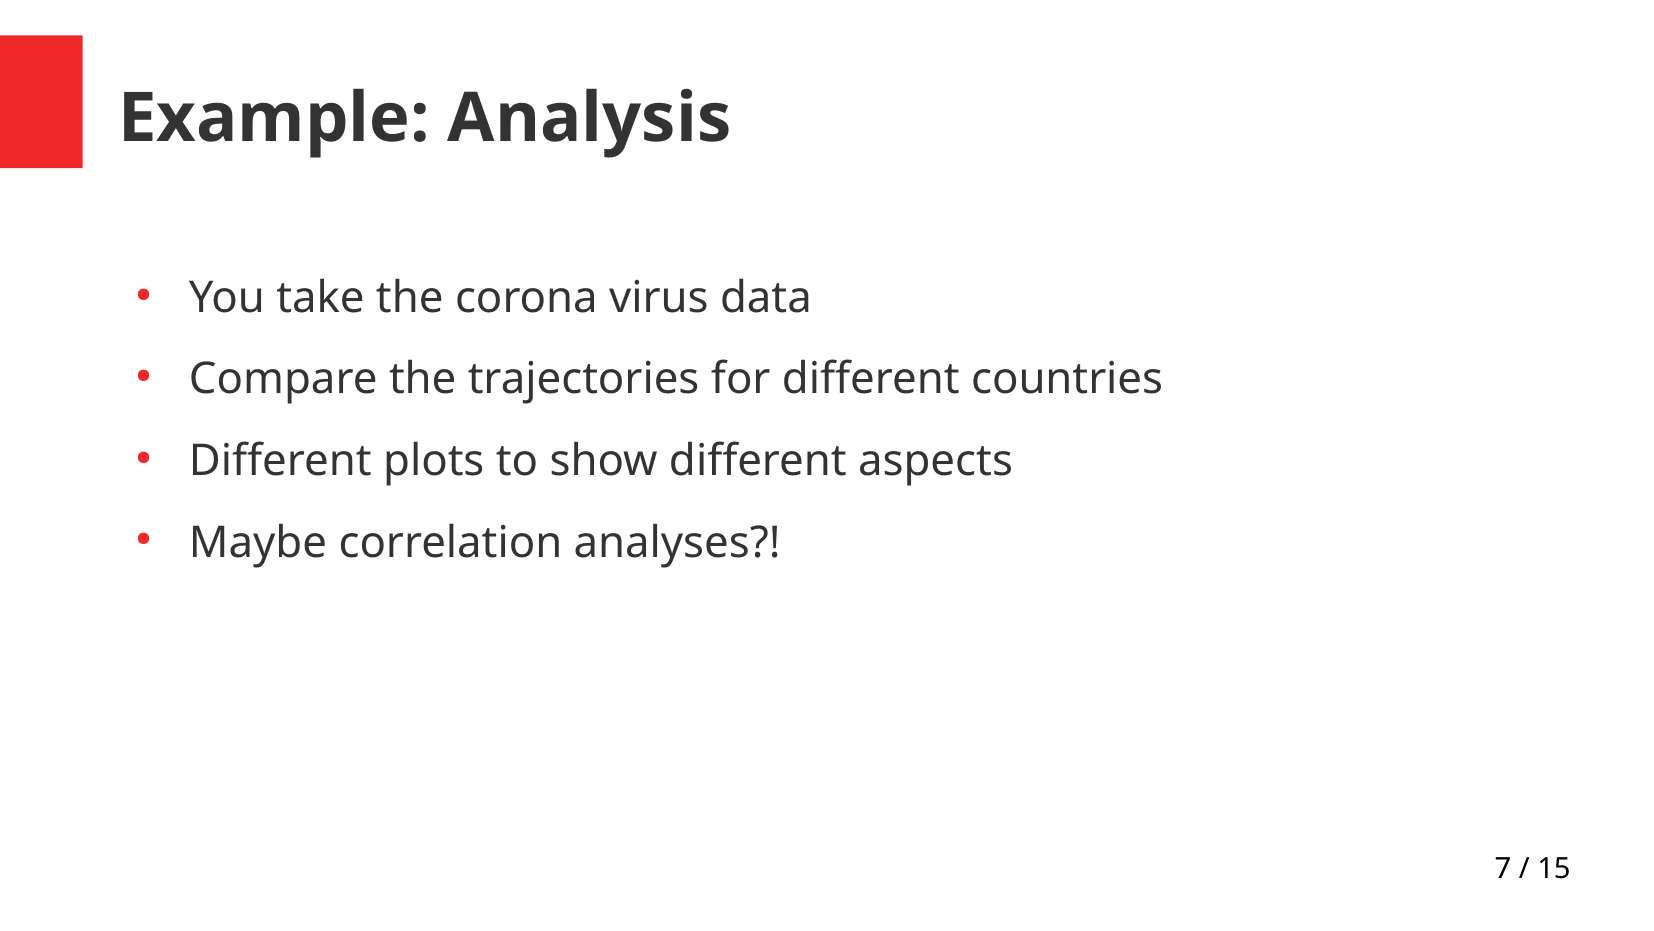

# Example: Analysis
You take the corona virus data
Compare the trajectories for different countries
Different plots to show different aspects
Maybe correlation analyses?!
7